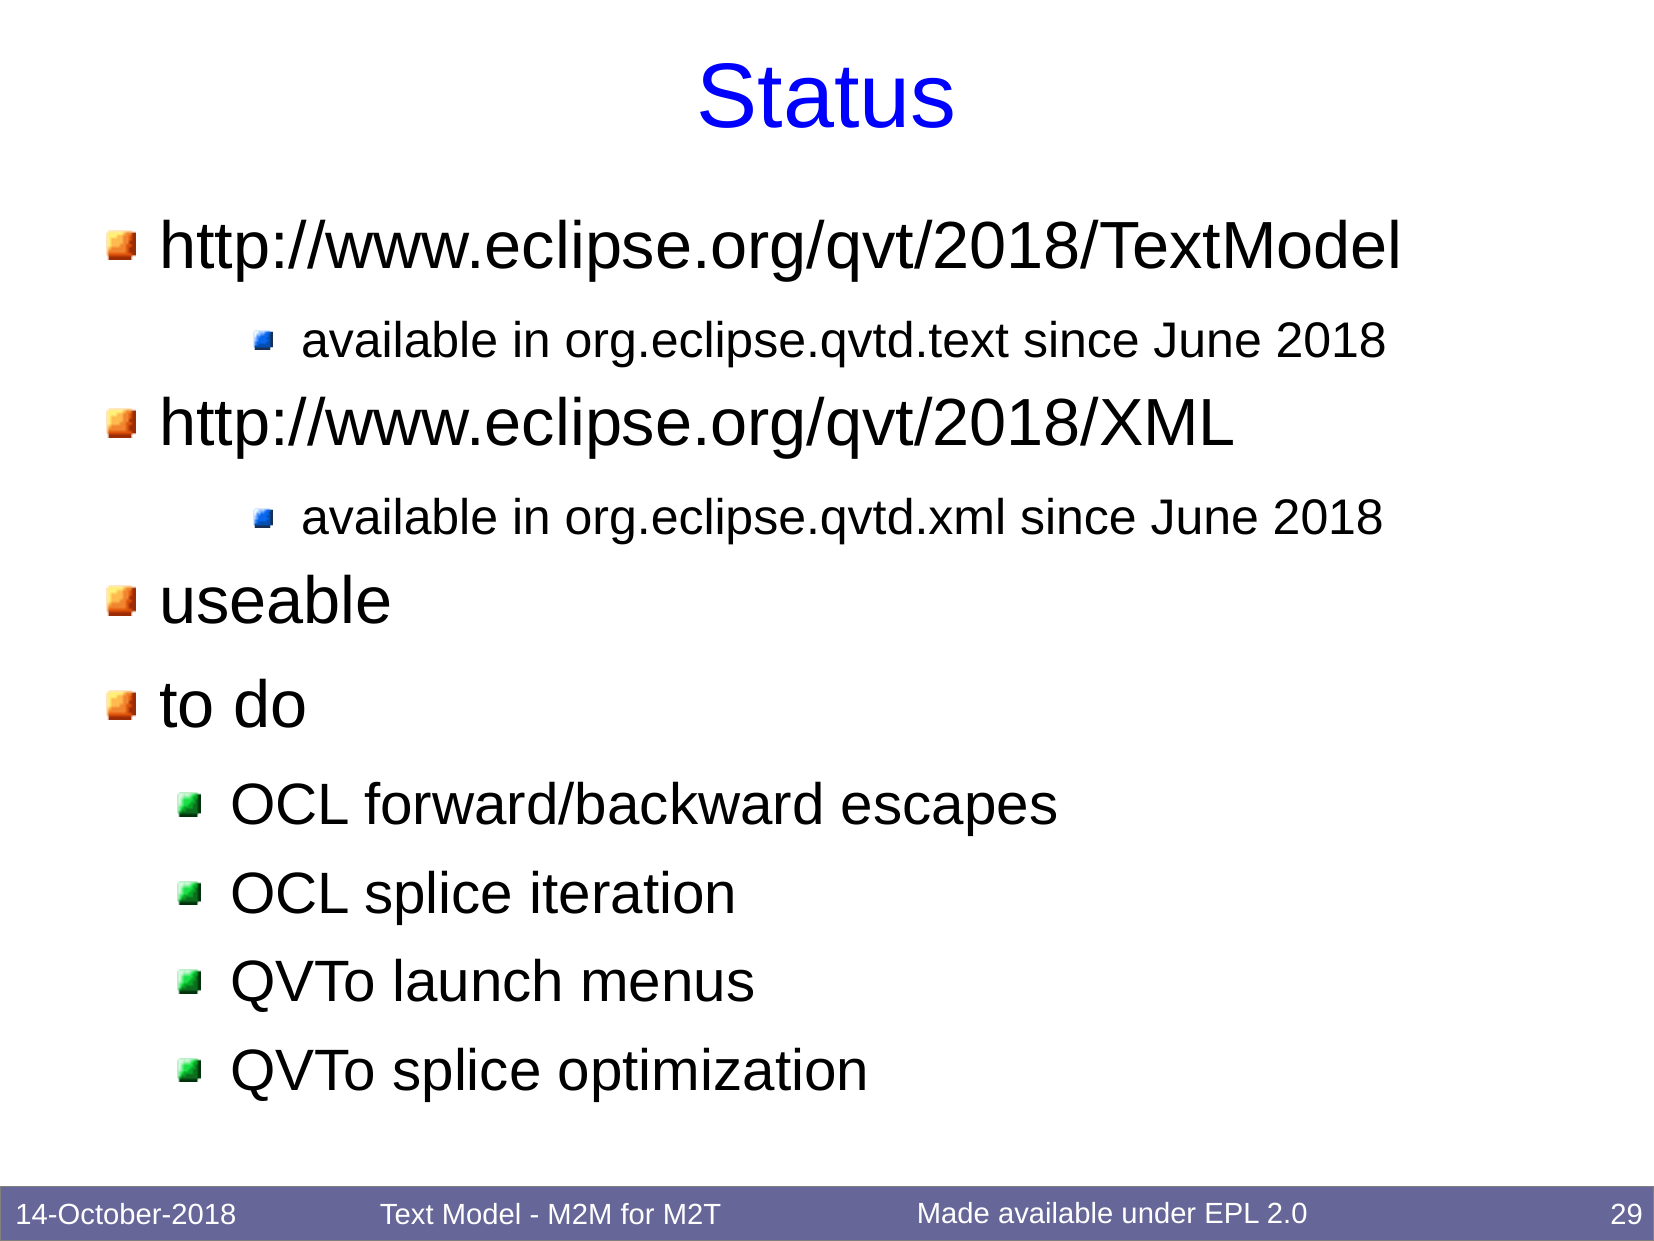

# Status
http://www.eclipse.org/qvt/2018/TextModel
available in org.eclipse.qvtd.text since June 2018
http://www.eclipse.org/qvt/2018/XML
available in org.eclipse.qvtd.xml since June 2018
useable
to do
OCL forward/backward escapes
OCL splice iteration
QVTo launch menus
QVTo splice optimization
14-October-2018
Text Model - M2M for M2T
29